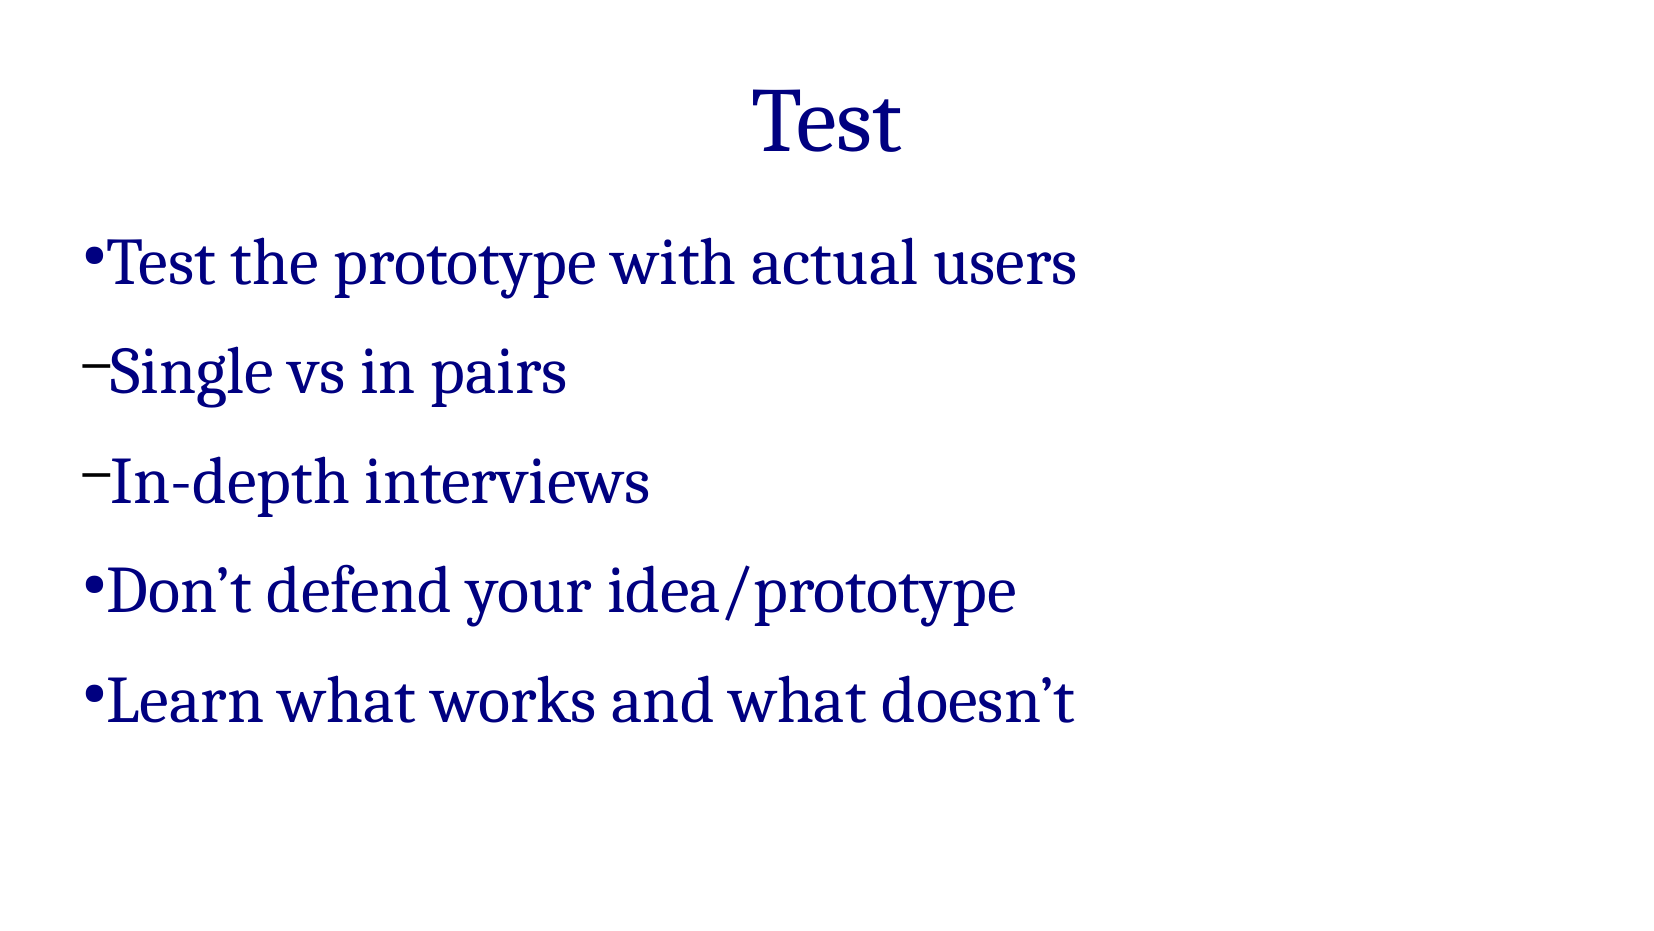

# Test
Test the prototype with actual users
Single vs in pairs
In-depth interviews
Don’t defend your idea/prototype
Learn what works and what doesn’t